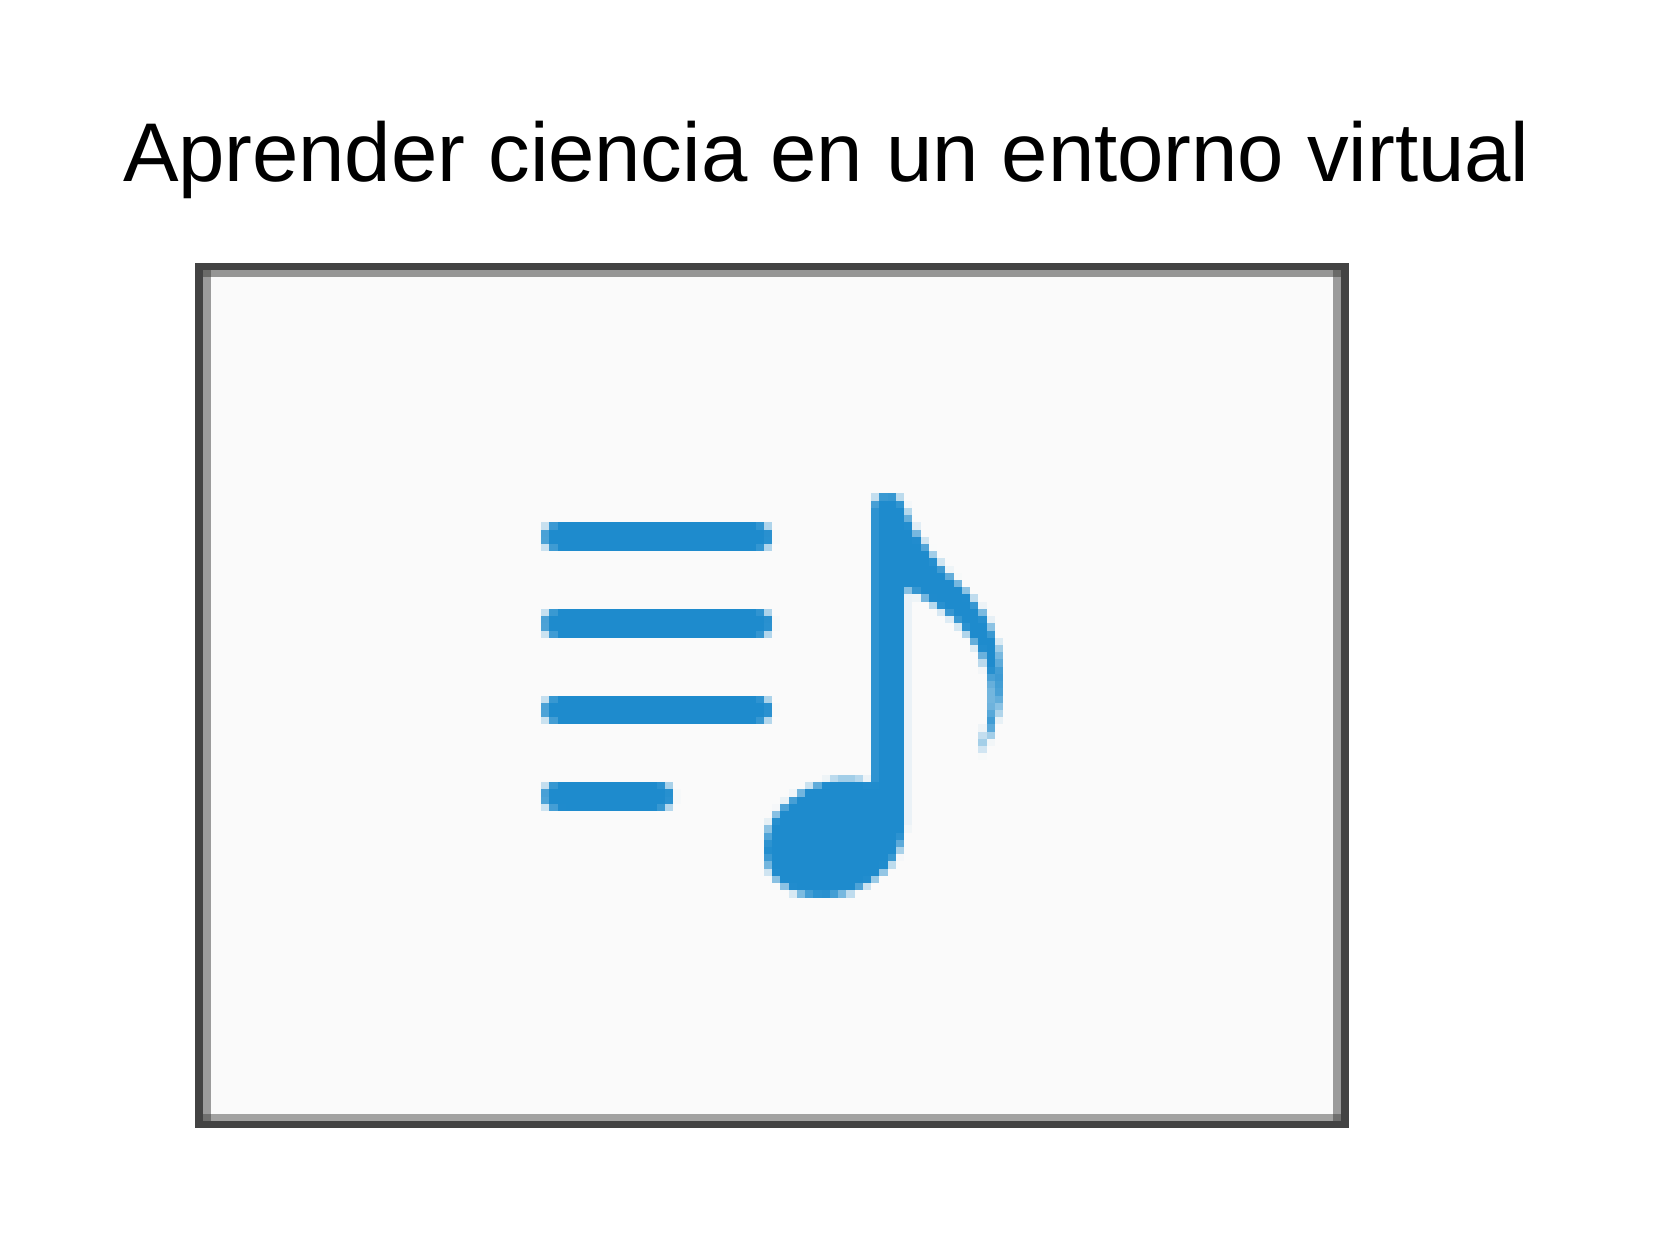

# Aprender ciencia en un entorno virtual